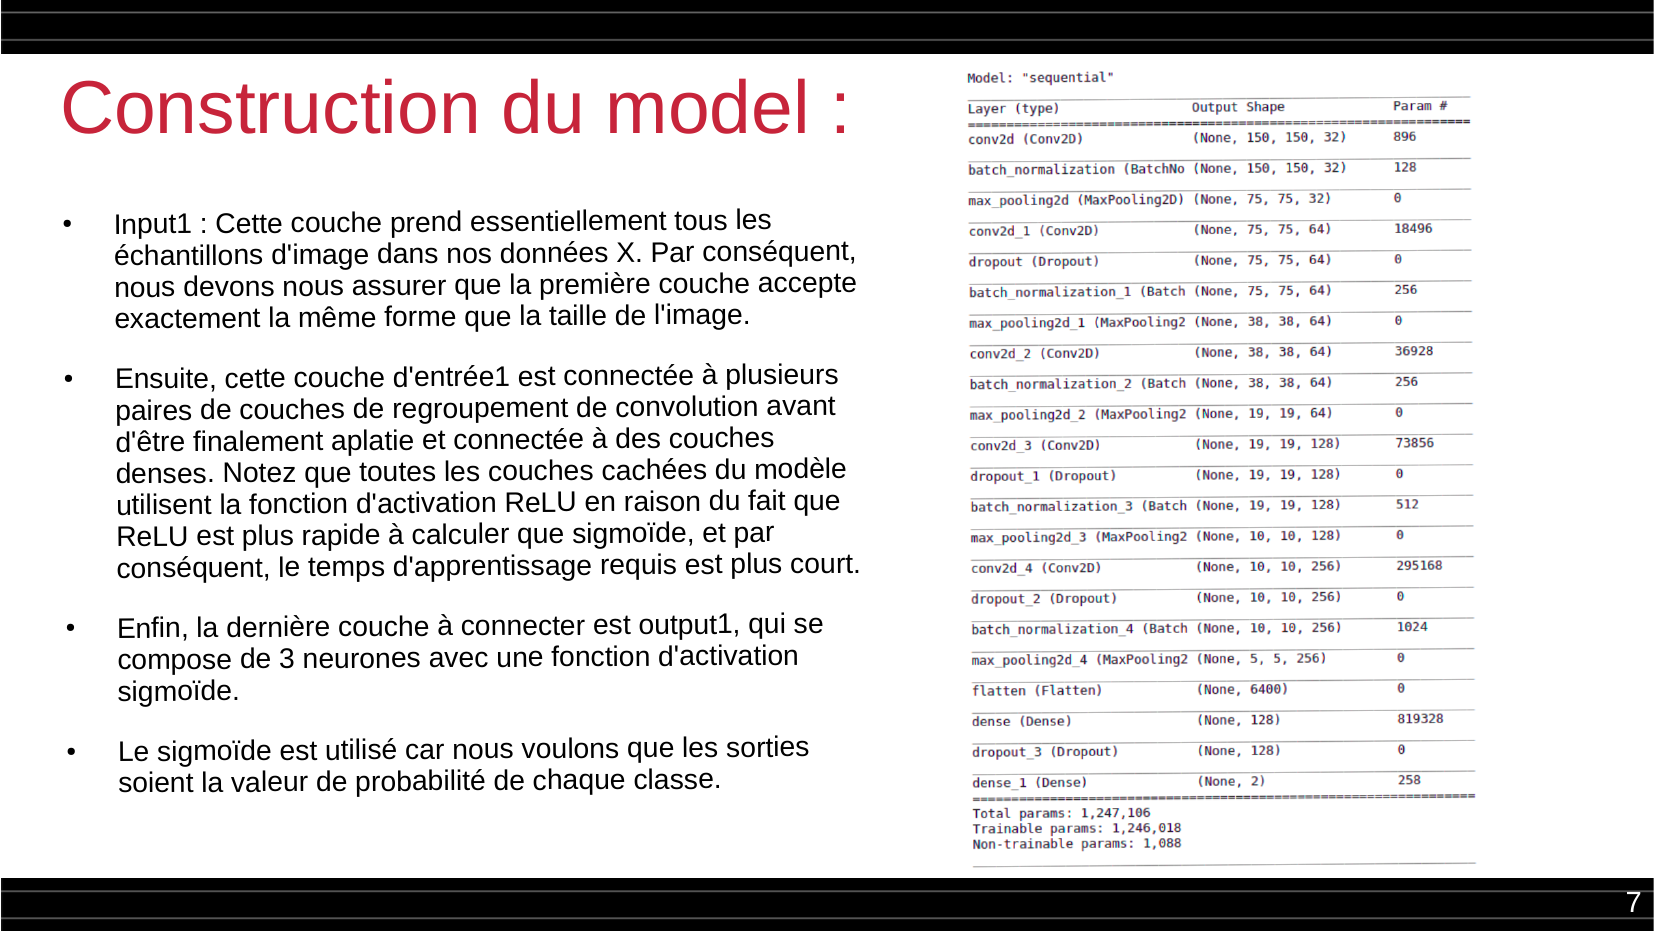

# Construction du model :
Input1 : Cette couche prend essentiellement tous les échantillons d'image dans nos données X. Par conséquent, nous devons nous assurer que la première couche accepte exactement la même forme que la taille de l'image.
Ensuite, cette couche d'entrée1 est connectée à plusieurs paires de couches de regroupement de convolution avant d'être finalement aplatie et connectée à des couches denses. Notez que toutes les couches cachées du modèle utilisent la fonction d'activation ReLU en raison du fait que ReLU est plus rapide à calculer que sigmoïde, et par conséquent, le temps d'apprentissage requis est plus court.
Enfin, la dernière couche à connecter est output1, qui se compose de 3 neurones avec une fonction d'activation sigmoïde.
Le sigmoïde est utilisé car nous voulons que les sorties soient la valeur de probabilité de chaque classe.